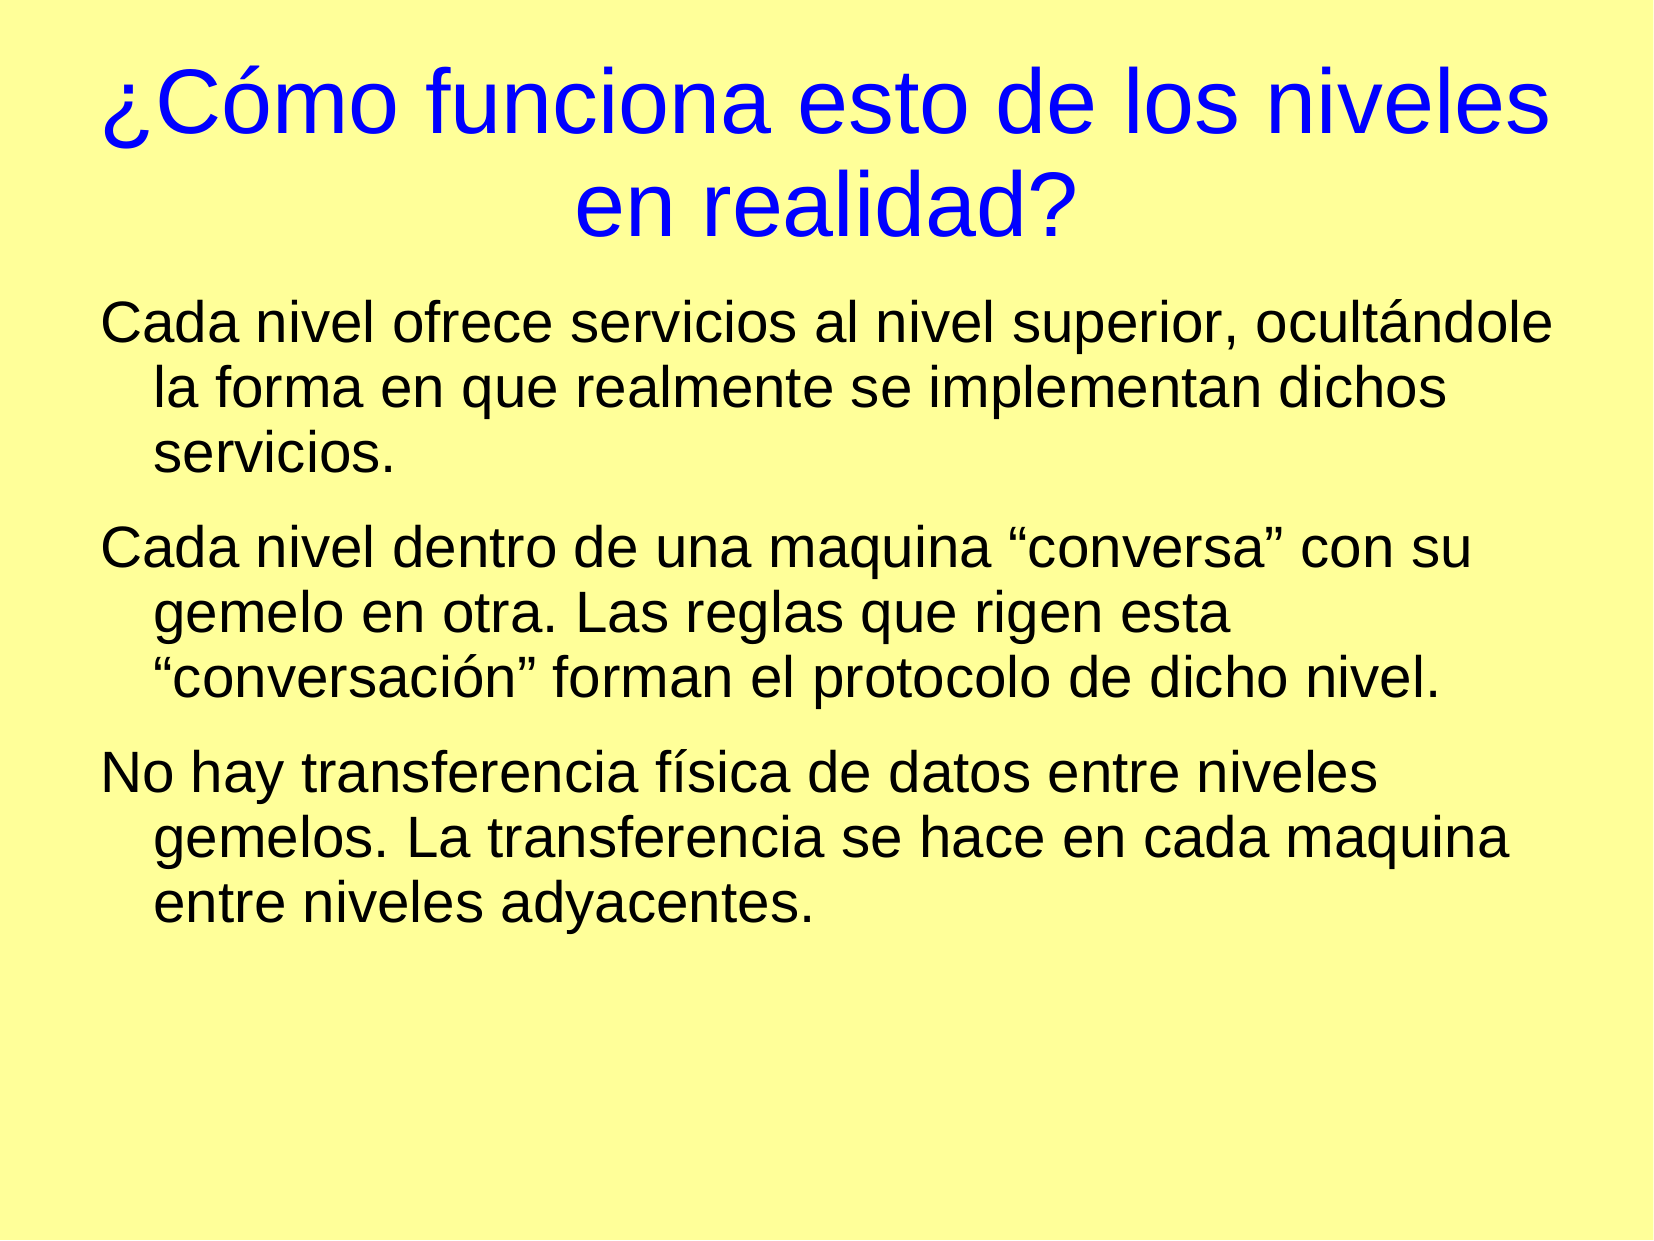

# ¿Cómo funciona esto de los niveles en realidad?
Cada nivel ofrece servicios al nivel superior, ocultándole la forma en que realmente se implementan dichos servicios.
Cada nivel dentro de una maquina “conversa” con su gemelo en otra. Las reglas que rigen esta “conversación” forman el protocolo de dicho nivel.
No hay transferencia física de datos entre niveles gemelos. La transferencia se hace en cada maquina entre niveles adyacentes.